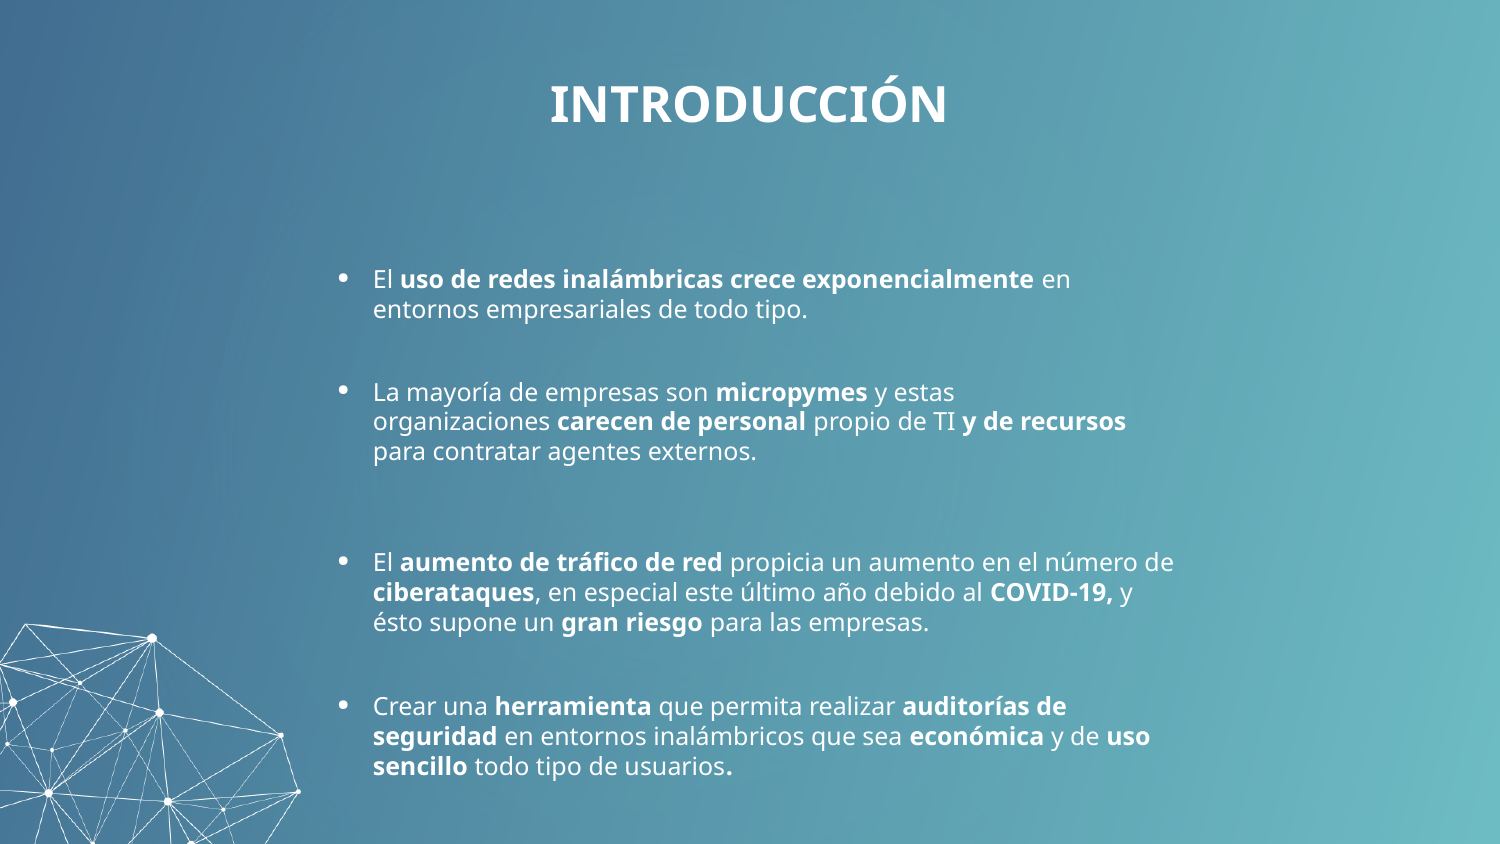

INTRODUCCIÓN
# El uso de redes inalámbricas crece exponencialmente en entornos empresariales de todo tipo.
La mayoría de empresas son micropymes y estas organizaciones carecen de personal propio de TI y de recursos para contratar agentes externos.
El aumento de tráfico de red propicia un aumento en el número de ciberataques, en especial este último año debido al COVID-19, y ésto supone un gran riesgo para las empresas.
Crear una herramienta que permita realizar auditorías de seguridad en entornos inalámbricos que sea económica y de uso sencillo todo tipo de usuarios.